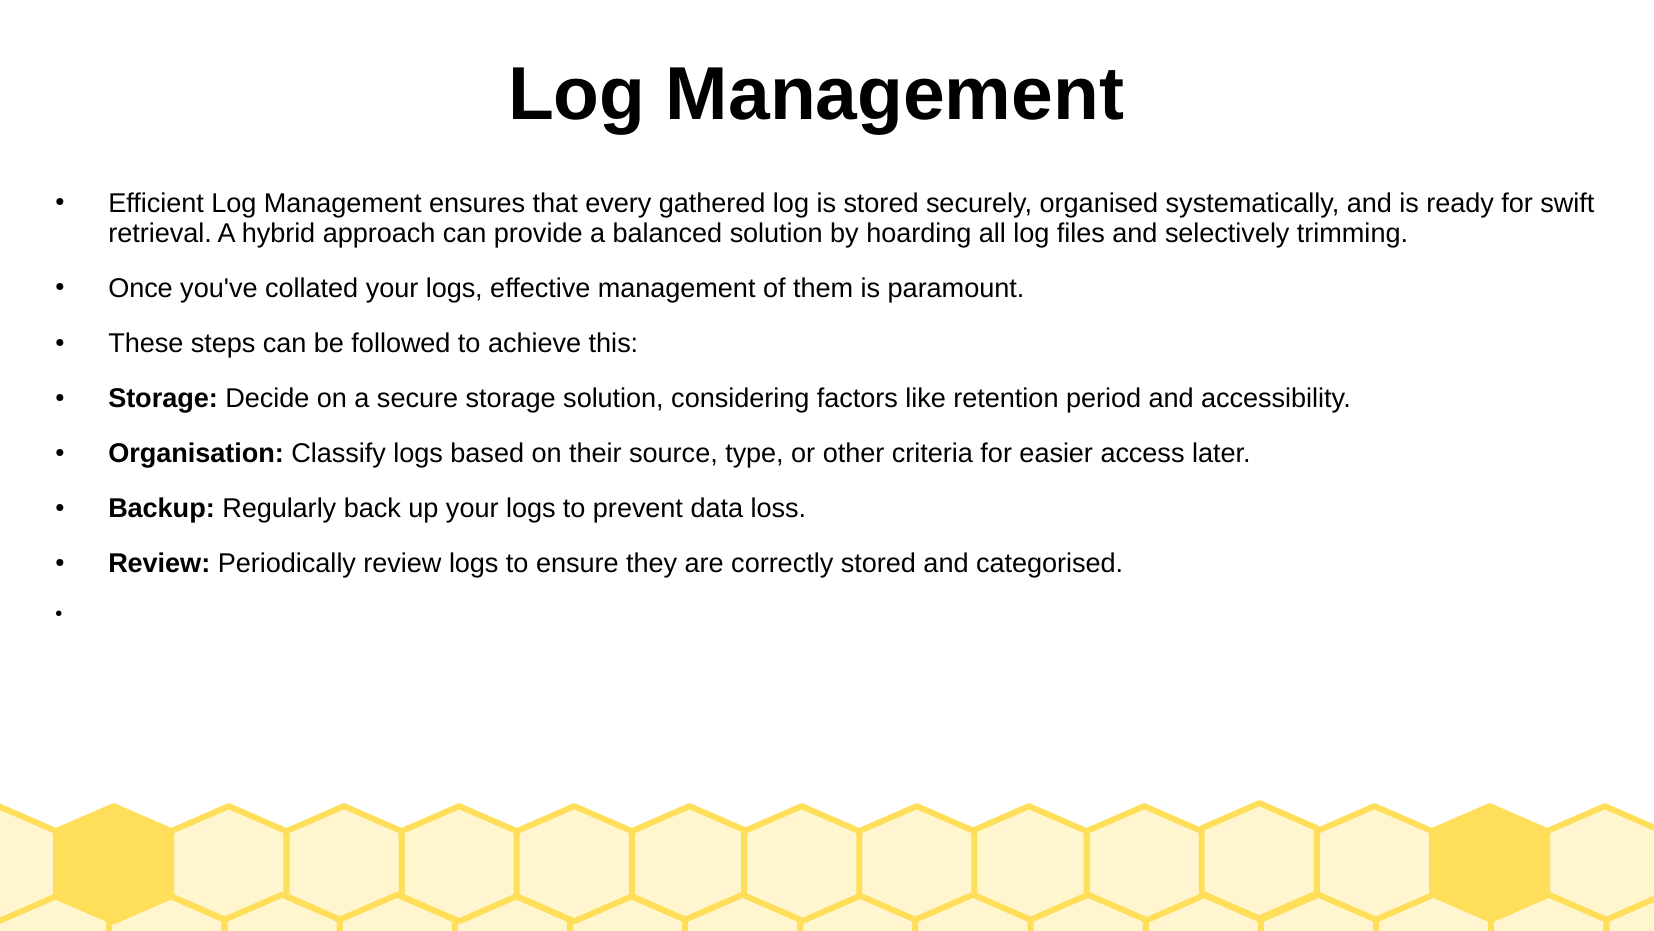

# Log Management
Efficient Log Management ensures that every gathered log is stored securely, organised systematically, and is ready for swift retrieval. A hybrid approach can provide a balanced solution by hoarding all log files and selectively trimming.
Once you've collated your logs, effective management of them is paramount.
These steps can be followed to achieve this:
Storage: Decide on a secure storage solution, considering factors like retention period and accessibility.
Organisation: Classify logs based on their source, type, or other criteria for easier access later.
Backup: Regularly back up your logs to prevent data loss.
Review: Periodically review logs to ensure they are correctly stored and categorised.